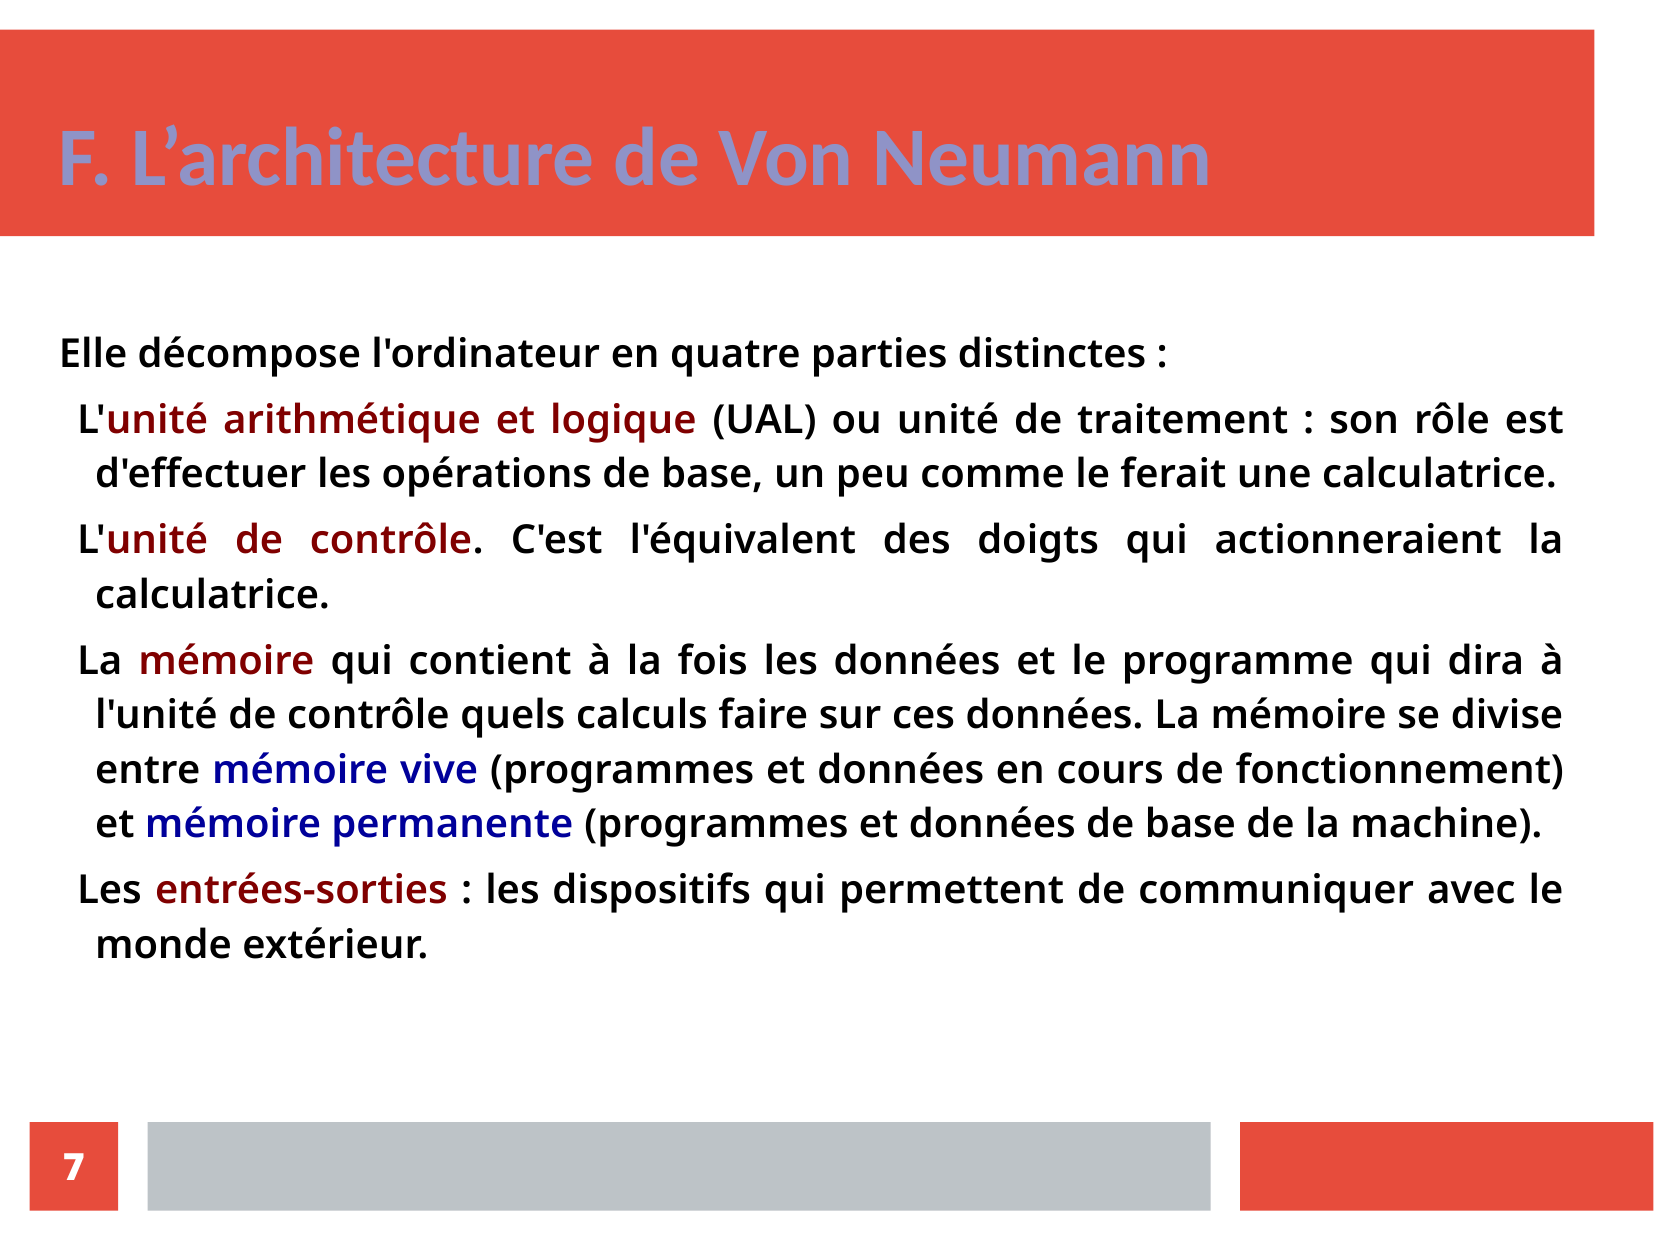

# F. L’architecture de Von Neumann
Elle décompose l'ordinateur en quatre parties distinctes :
L'unité arithmétique et logique (UAL) ou unité de traitement : son rôle est d'effectuer les opérations de base, un peu comme le ferait une calculatrice.
L'unité de contrôle. C'est l'équivalent des doigts qui actionneraient la calculatrice.
La mémoire qui contient à la fois les données et le programme qui dira à l'unité de contrôle quels calculs faire sur ces données. La mémoire se divise entre mémoire vive (programmes et données en cours de fonctionnement) et mémoire permanente (programmes et données de base de la machine).
Les entrées-sorties : les dispositifs qui permettent de communiquer avec le monde extérieur.
7